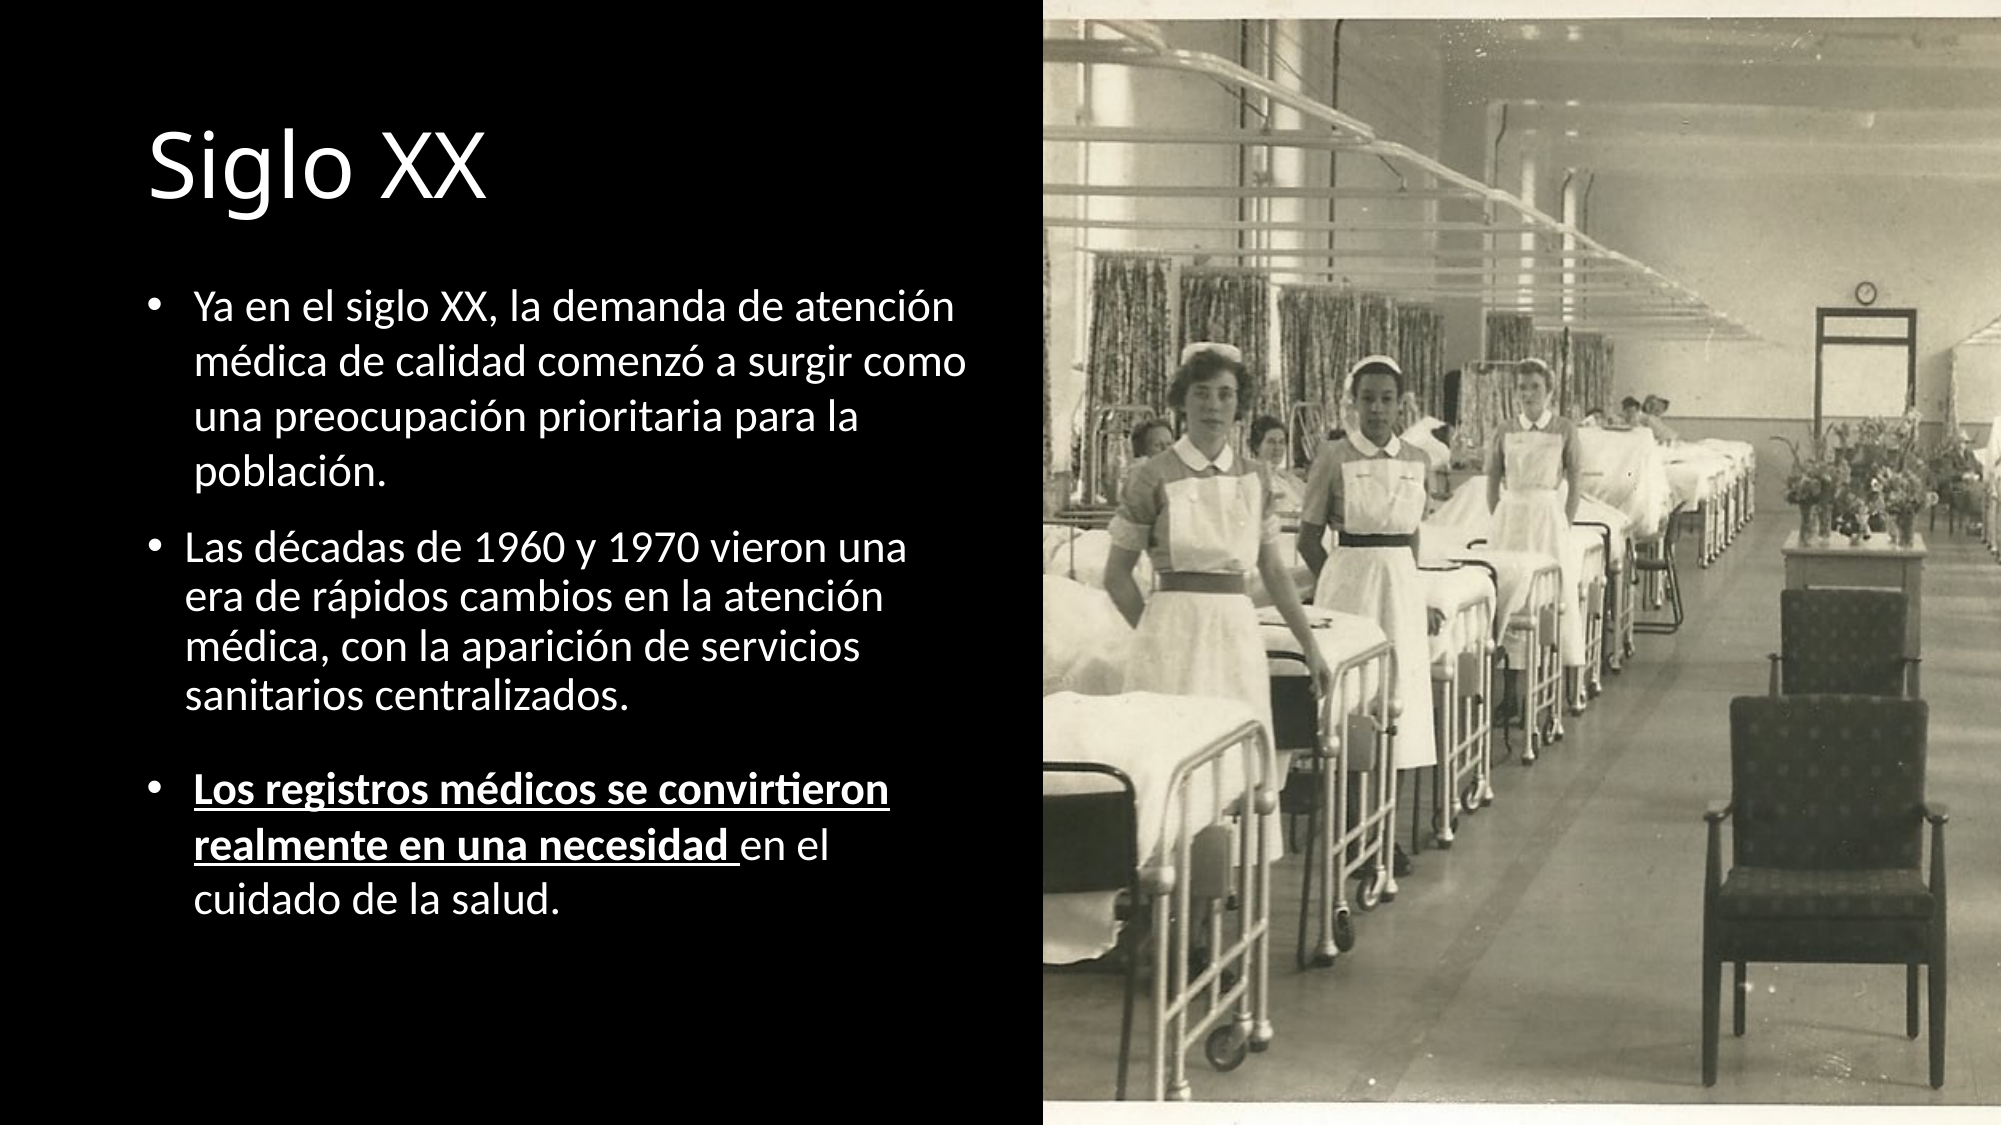

# Siglo XX
Ya en el siglo XX, la demanda de atención médica de calidad comenzó a surgir como una preocupación prioritaria para la población.
Las décadas de 1960 y 1970 vieron una era de rápidos cambios en la atención médica, con la aparición de servicios sanitarios centralizados.
Los registros médicos se convirtieron realmente en una necesidad en el cuidado de la salud.